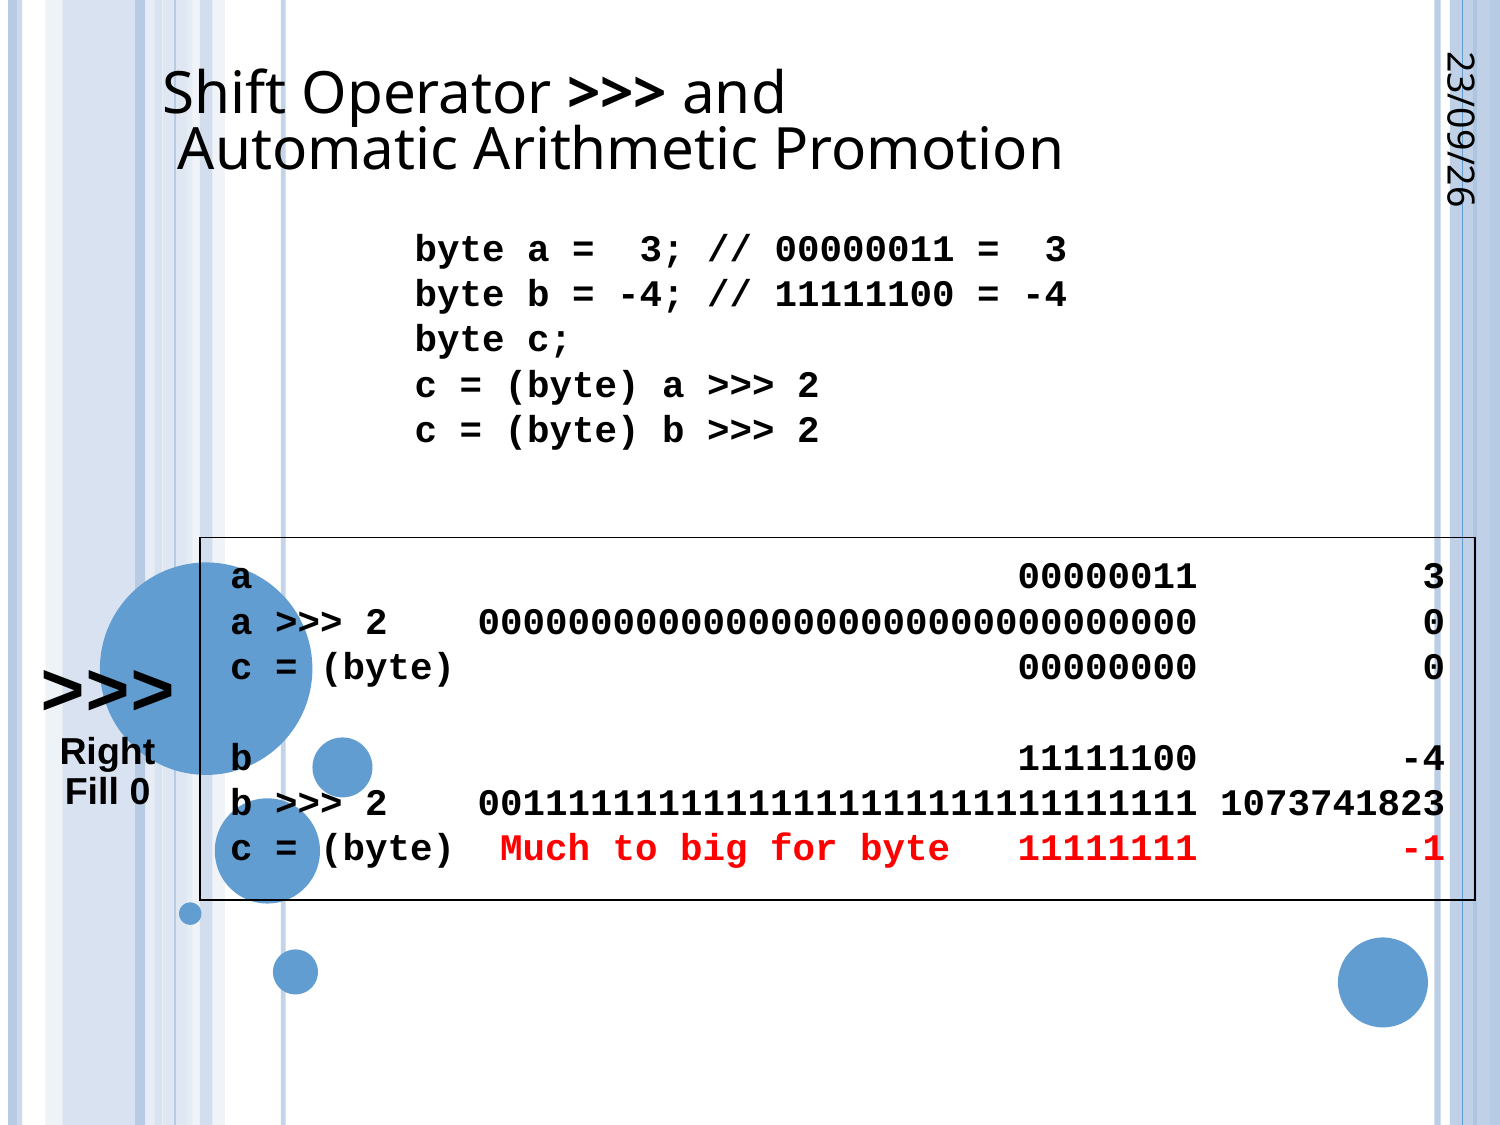

# Shift Operator >>> and Automatic Arithmetic Promotion
byte a = 3; // 00000011 = 3
byte b = -4; // 11111100 = -4
byte c;
c = (byte) a >>> 2
c = (byte) b >>> 2
a 00000011 3
a >>> 2 00000000000000000000000000000000 0
c = (byte) 00000000 0
b 11111100 -4
b >>> 2 00111111111111111111111111111111 1073741823
c = (byte) Much to big for byte 11111111 -1
>>>
Right
Fill 0